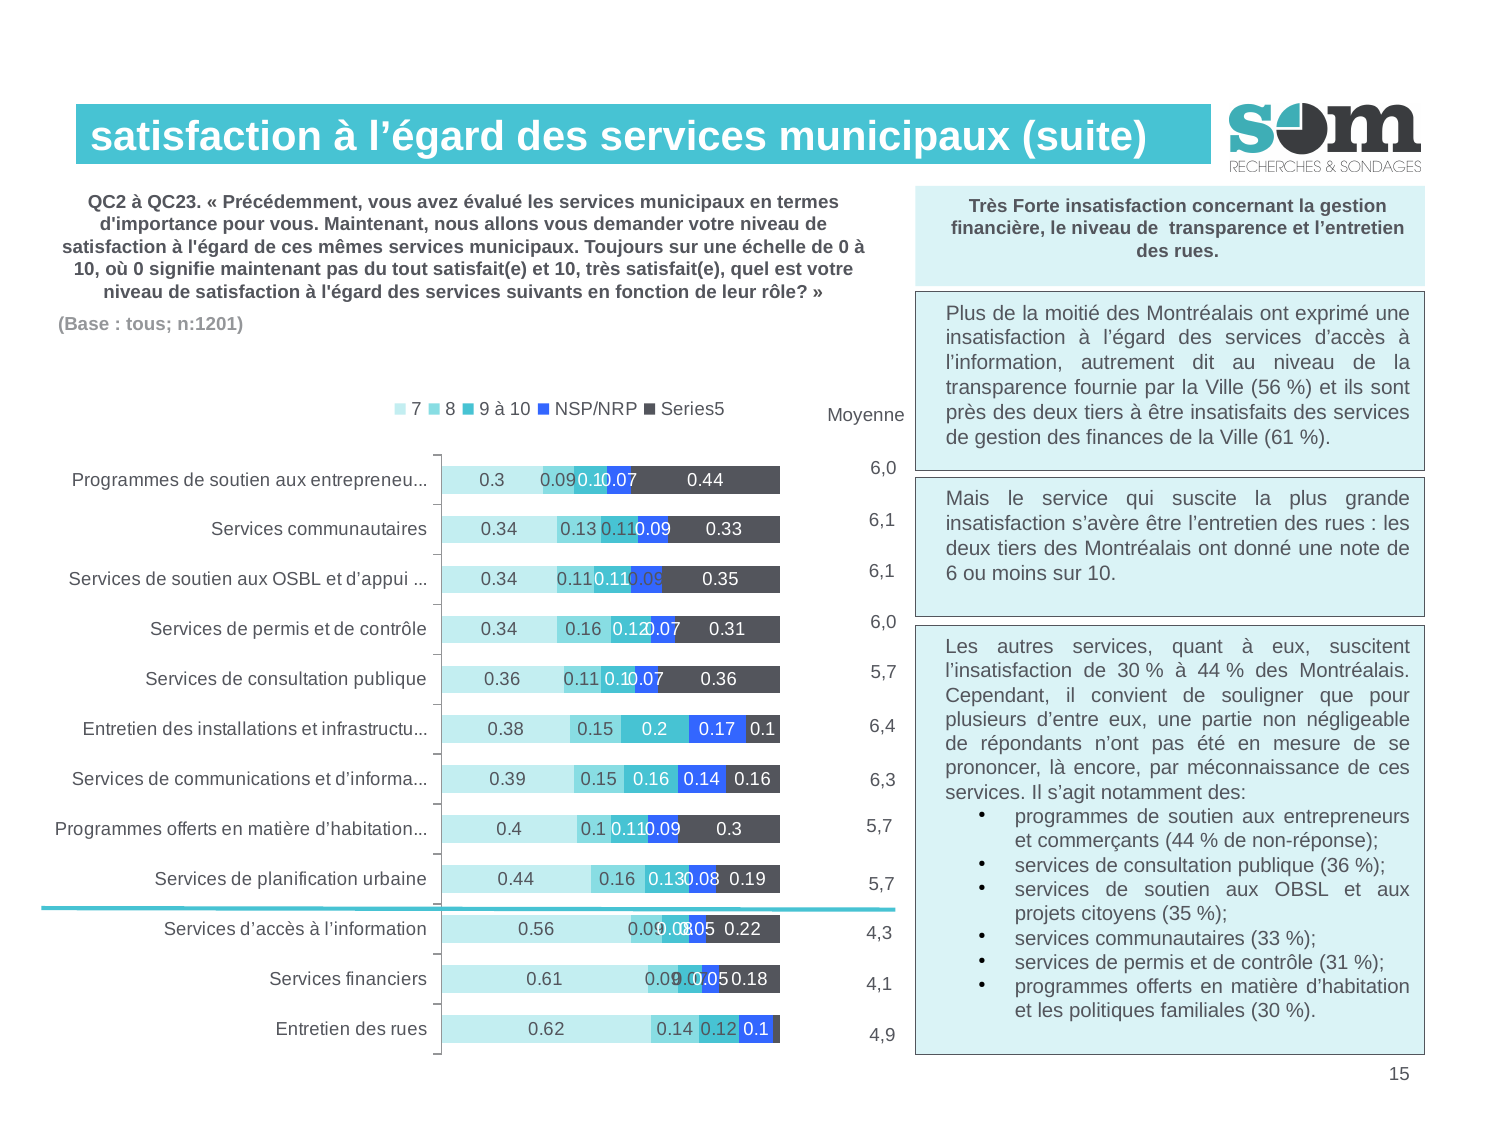

satisfaction à l’égard des services municipaux (suite)
QC2 à QC23. « Précédemment, vous avez évalué les services municipaux en termes d'importance pour vous. Maintenant, nous allons vous demander votre niveau de satisfaction à l'égard de ces mêmes services municipaux. Toujours sur une échelle de 0 à 10, où 0 signifie maintenant pas du tout satisfait(e) et 10, très satisfait(e), quel est votre niveau de satisfaction à l'égard des services suivants en fonction de leur rôle? »
(Base : tous; n:1201)
# Très Forte insatisfaction concernant la gestion financière, le niveau de transparence et l’entretien des rues.
Plus de la moitié des Montréalais ont exprimé une insatisfaction à l’égard des services d’accès à l’information, autrement dit au niveau de la transparence fournie par la Ville (56 %) et ils sont près des deux tiers à être insatisfaits des services de gestion des finances de la Ville (61 %).
### Chart
| Category | 7 | 8 | 9 à 10 | NSP/NRP | |
|---|---|---|---|---|---|
| Entretien des rues | 0.62 | 0.14 | 0.12 | 0.1 | 0.02 |
| Services financiers | 0.61 | 0.09 | 0.07 | 0.05 | 0.18 |
| Services d’accès à l’information | 0.56 | 0.09 | 0.08 | 0.05 | 0.22 |
| Services de planification urbaine | 0.44 | 0.16 | 0.13 | 0.08 | 0.19 |
| Programmes offerts en matière d’habitation et des politiques familiales | 0.4 | 0.1 | 0.11 | 0.09 | 0.3 |
| Services de communications et d’information | 0.39 | 0.15 | 0.16 | 0.14 | 0.16 |
| Entretien des installations et infrastructures d’aqueduc | 0.38 | 0.15 | 0.2 | 0.17 | 0.1 |
| Services de consultation publique | 0.36 | 0.11 | 0.1 | 0.07 | 0.36 |
| Services de permis et de contrôle | 0.34 | 0.16 | 0.12 | 0.07 | 0.31 |
| Services de soutien aux OSBL et d’appui aux projets citoyens | 0.34 | 0.11 | 0.11 | 0.09 | 0.35 |
| Services communautaires | 0.34 | 0.13 | 0.11 | 0.09 | 0.33 |
| Programmes de soutien aux entrepreneurs et commerçants | 0.3 | 0.09 | 0.1 | 0.07 | 0.44 |Moyenne
6,0
Mais le service qui suscite la plus grande insatisfaction s’avère être l’entretien des rues : les deux tiers des Montréalais ont donné une note de 6 ou moins sur 10.
6,1
6,1
6,0
Les autres services, quant à eux, suscitent l’insatisfaction de 30 % à 44 % des Montréalais. Cependant, il convient de souligner que pour plusieurs d’entre eux, une partie non négligeable de répondants n’ont pas été en mesure de se prononcer, là encore, par méconnaissance de ces services. Il s’agit notamment des:
programmes de soutien aux entrepreneurs et commerçants (44 % de non-réponse);
services de consultation publique (36 %);
services de soutien aux OBSL et aux projets citoyens (35 %);
services communautaires (33 %);
services de permis et de contrôle (31 %);
programmes offerts en matière d’habitation et les politiques familiales (30 %).
5,7
6,4
6,3
5,7
5,7
4,3
4,1
4,9